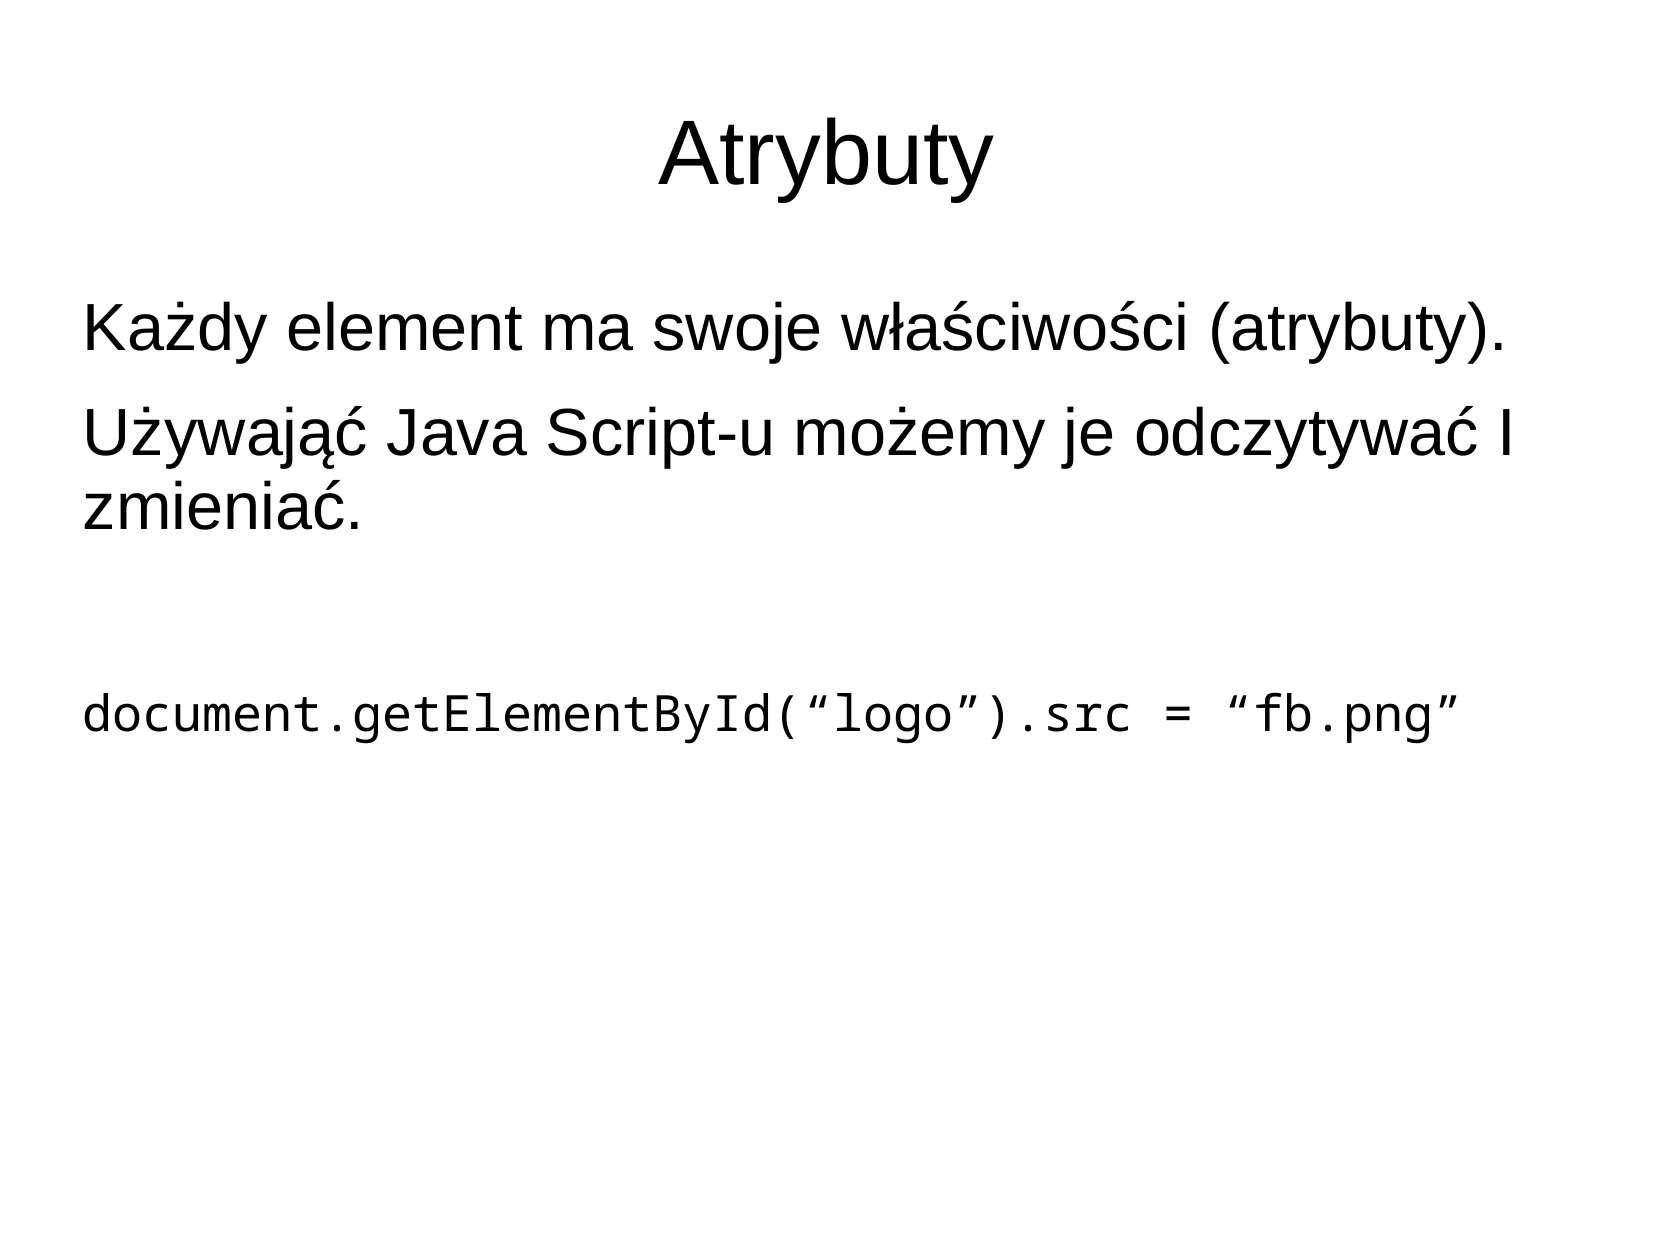

# Atrybuty
Każdy element ma swoje właściwości (atrybuty).
Używająć Java Script-u możemy je odczytywać I zmieniać.
document.getElementById(“logo”).src = “fb.png”